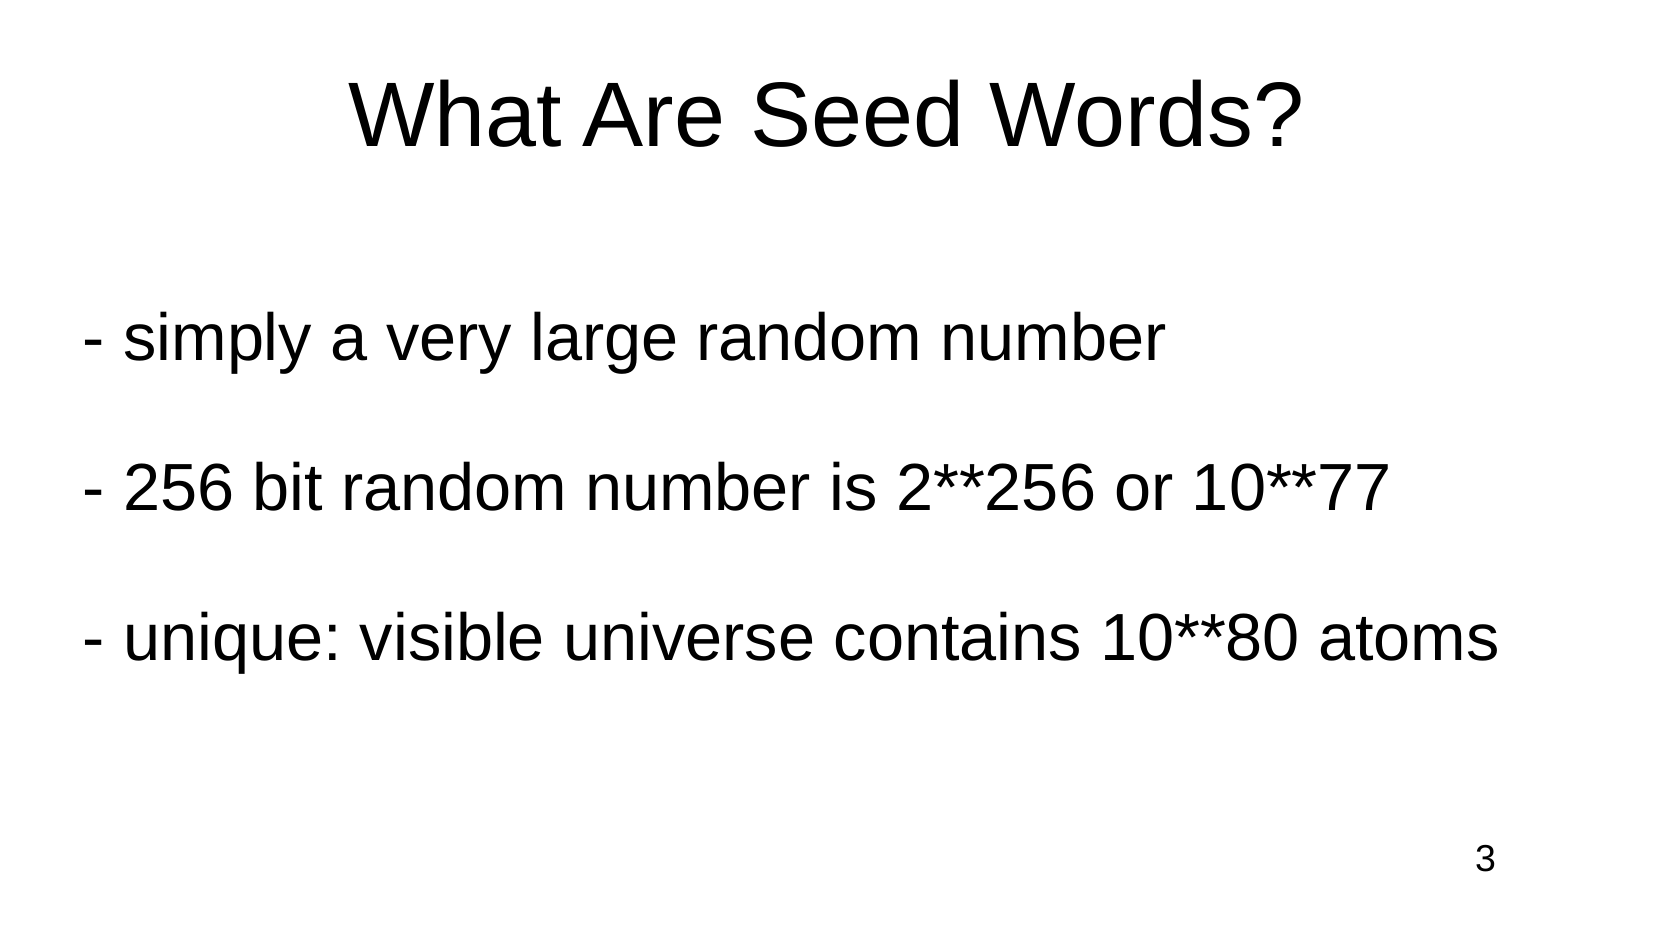

# What Are Seed Words?
- simply a very large random number
- 256 bit random number is 2**256 or 10**77
- unique: visible universe contains 10**80 atoms